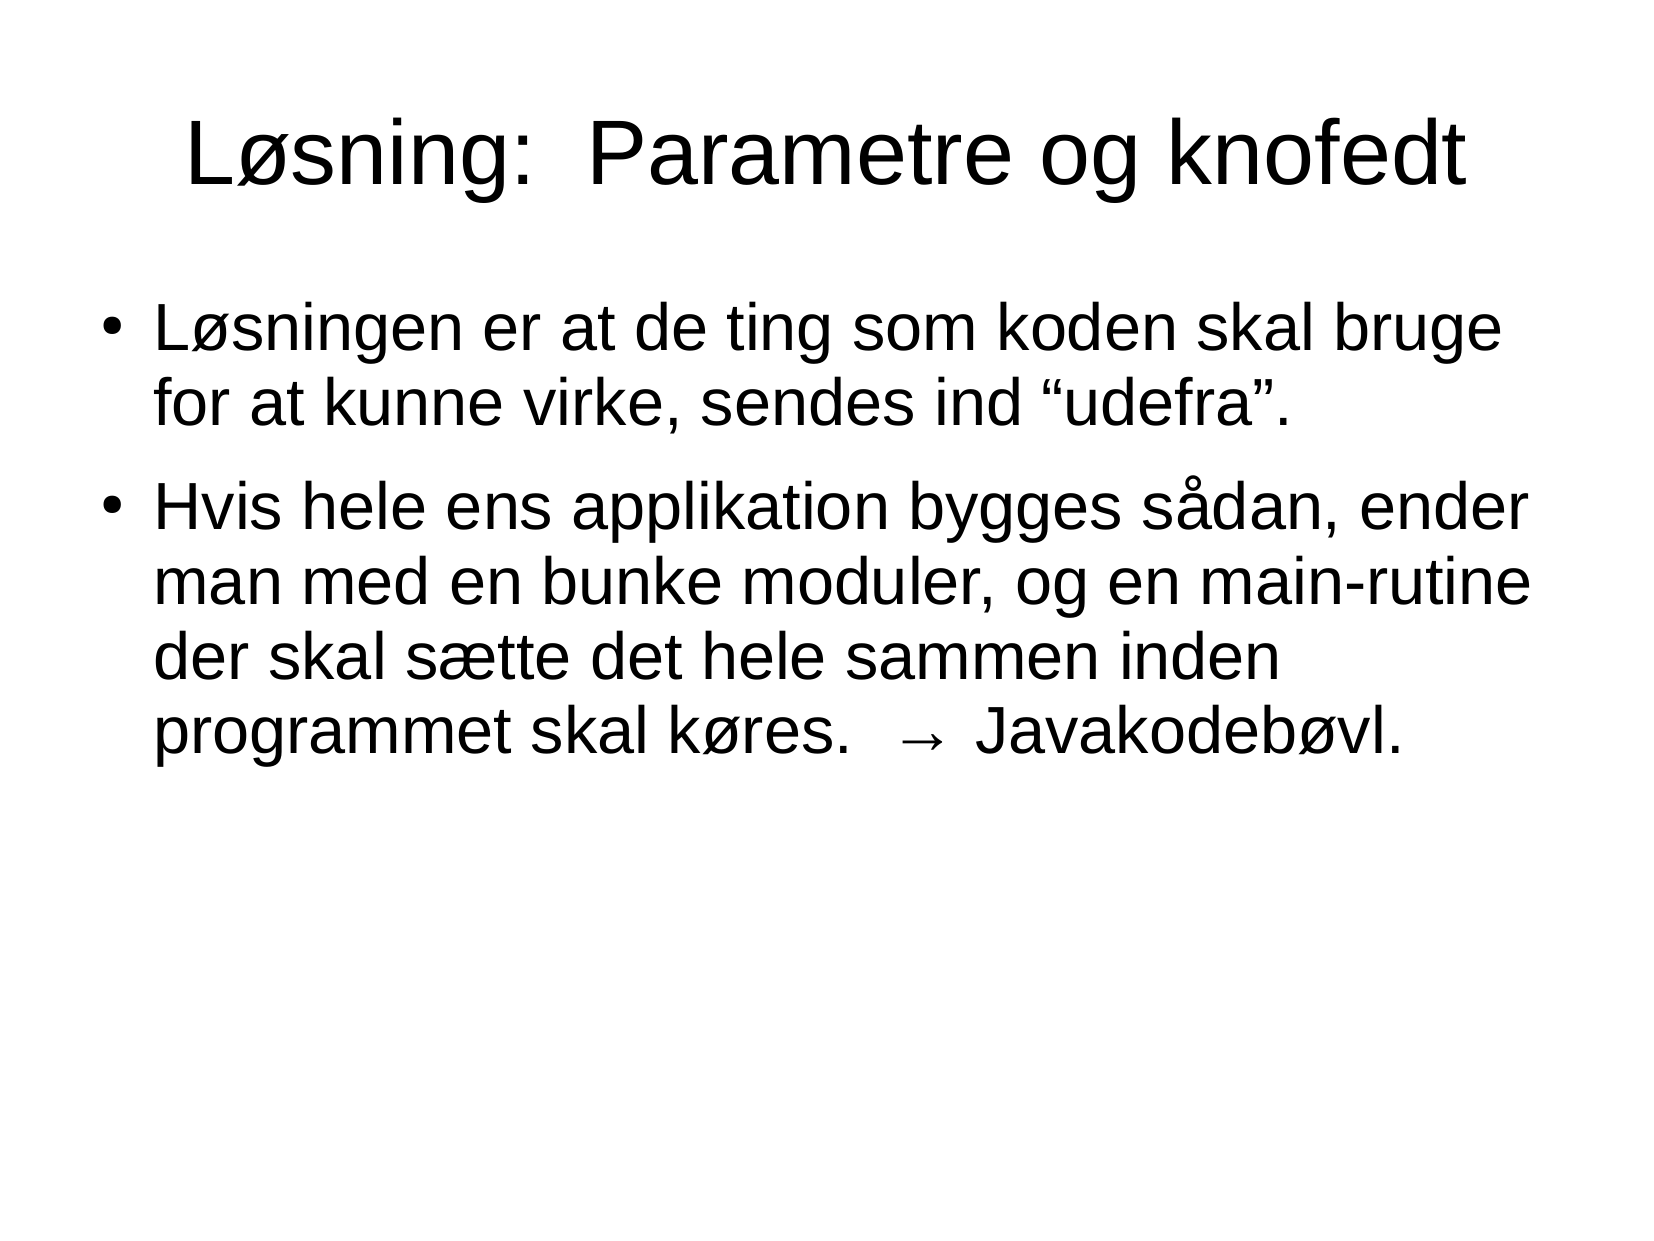

# Løsning: Parametre og knofedt
Løsningen er at de ting som koden skal bruge for at kunne virke, sendes ind “udefra”.
Hvis hele ens applikation bygges sådan, ender man med en bunke moduler, og en main-rutine der skal sætte det hele sammen inden programmet skal køres. → Javakodebøvl.